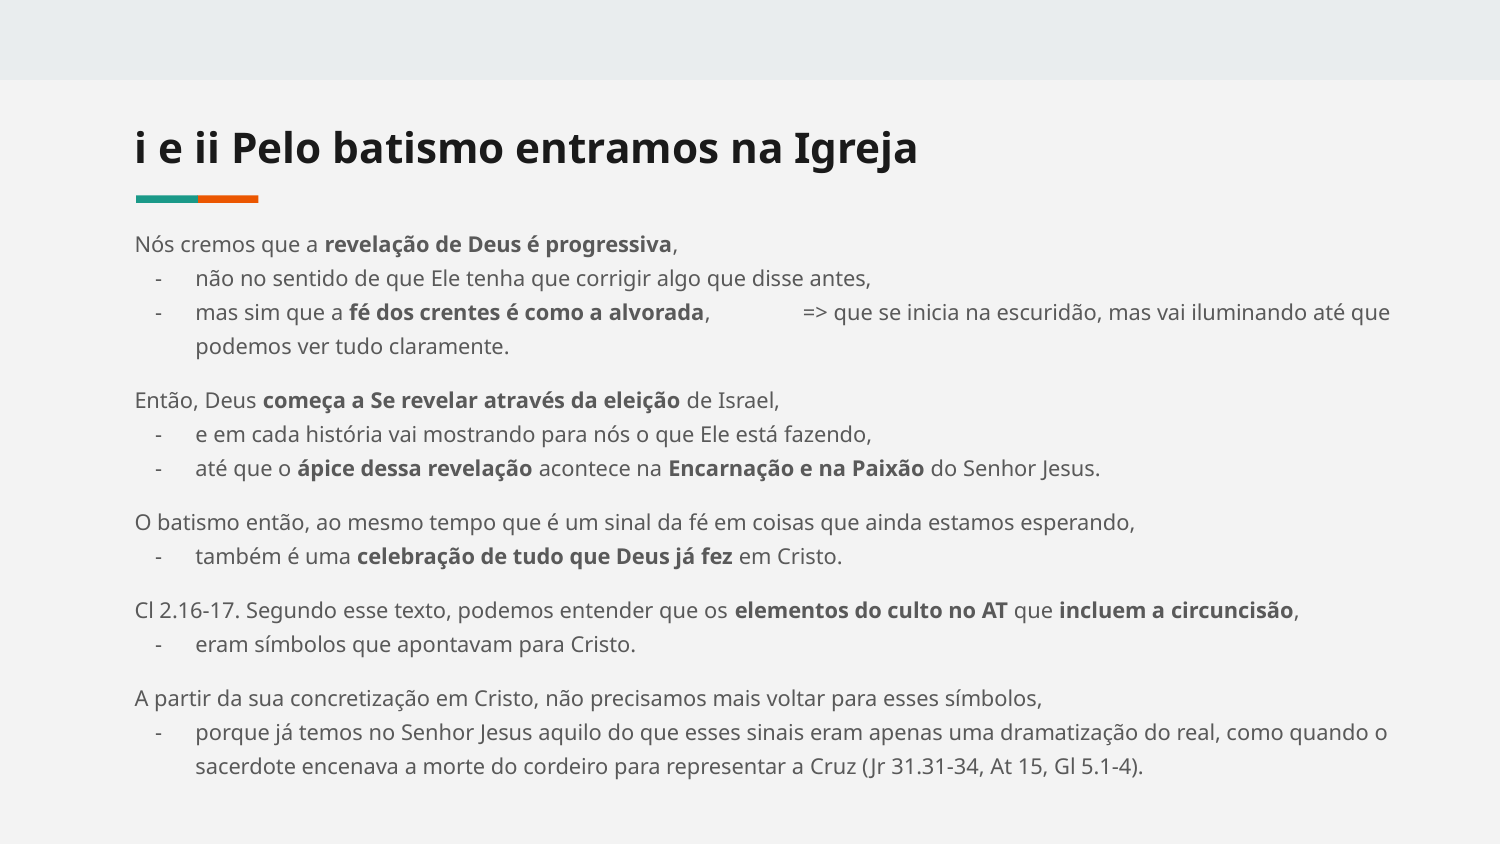

# i e ii Pelo batismo entramos na Igreja
Nós cremos que a revelação de Deus é progressiva,
não no sentido de que Ele tenha que corrigir algo que disse antes,
mas sim que a fé dos crentes é como a alvorada, 									=> que se inicia na escuridão, mas vai iluminando até que podemos ver tudo claramente.
Então, Deus começa a Se revelar através da eleição de Israel,
e em cada história vai mostrando para nós o que Ele está fazendo,
até que o ápice dessa revelação acontece na Encarnação e na Paixão do Senhor Jesus.
O batismo então, ao mesmo tempo que é um sinal da fé em coisas que ainda estamos esperando,
também é uma celebração de tudo que Deus já fez em Cristo.
Cl 2.16-17. Segundo esse texto, podemos entender que os elementos do culto no AT que incluem a circuncisão,
eram símbolos que apontavam para Cristo.
A partir da sua concretização em Cristo, não precisamos mais voltar para esses símbolos,
porque já temos no Senhor Jesus aquilo do que esses sinais eram apenas uma dramatização do real, como quando o sacerdote encenava a morte do cordeiro para representar a Cruz (Jr 31.31-34, At 15, Gl 5.1-4).